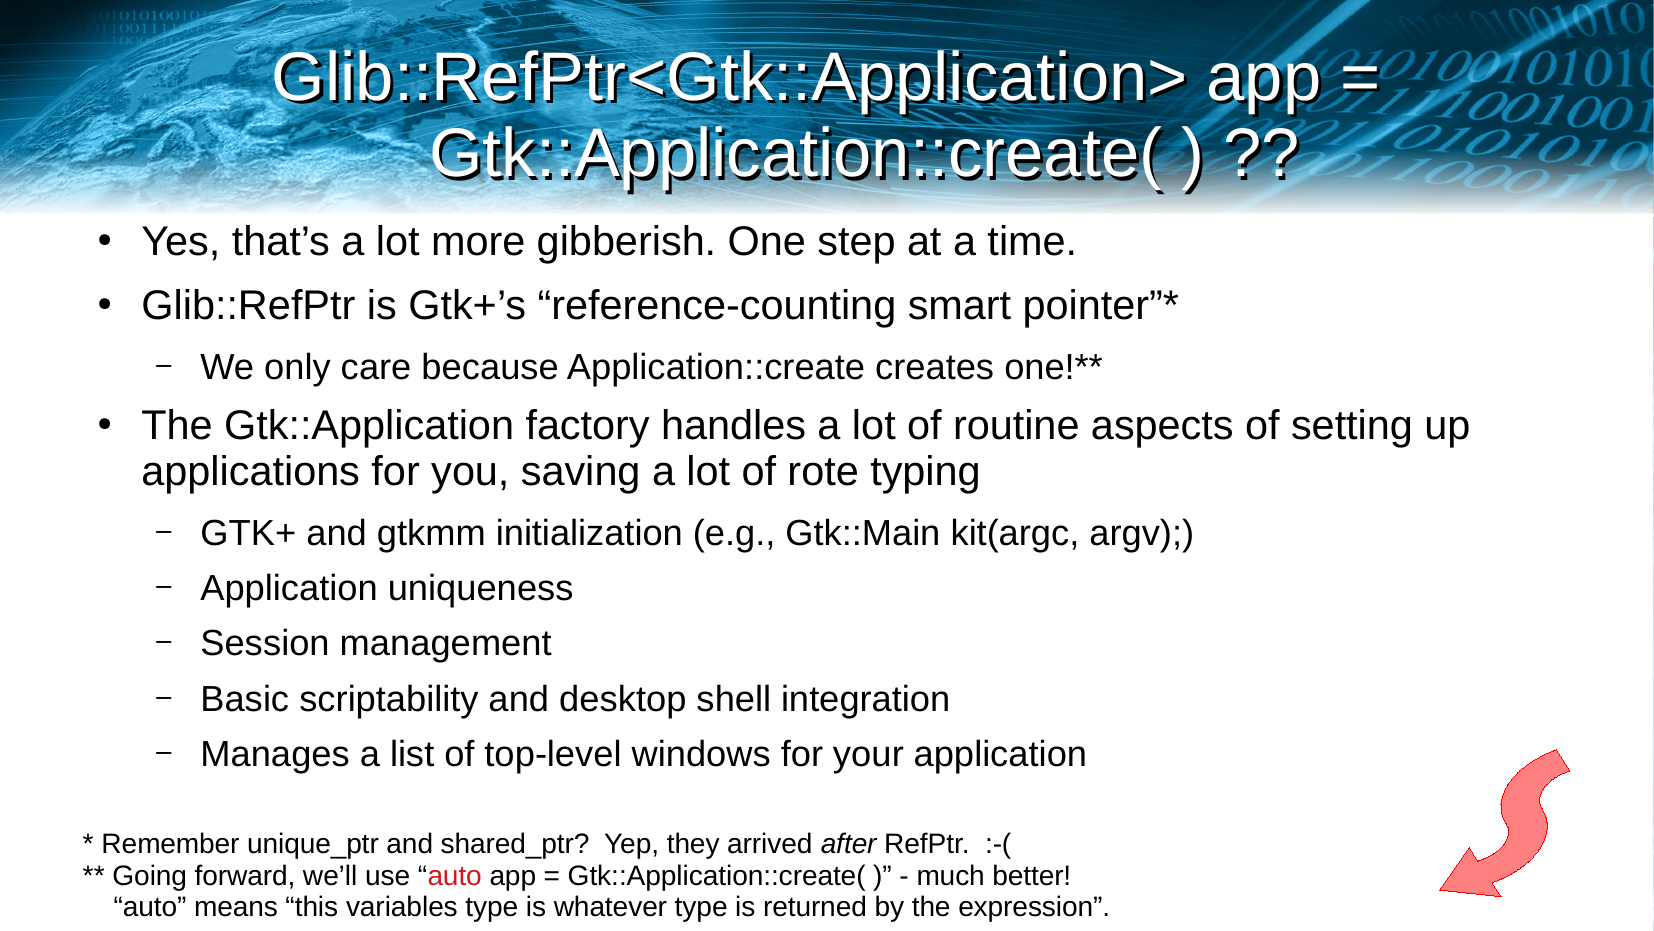

# Glib::RefPtr<Gtk::Application> app = Gtk::Application::create( ) ??
Yes, that’s a lot more gibberish. One step at a time.
Glib::RefPtr is Gtk+’s “reference-counting smart pointer”*
We only care because Application::create creates one!**
The Gtk::Application factory handles a lot of routine aspects of setting up applications for you, saving a lot of rote typing
GTK+ and gtkmm initialization (e.g., Gtk::Main kit(argc, argv);)
Application uniqueness
Session management
Basic scriptability and desktop shell integration
Manages a list of top-level windows for your application
* Remember unique_ptr and shared_ptr? Yep, they arrived after RefPtr. :-(
** Going forward, we’ll use “auto app = Gtk::Application::create( )” - much better!
 “auto” means “this variables type is whatever type is returned by the expression”.